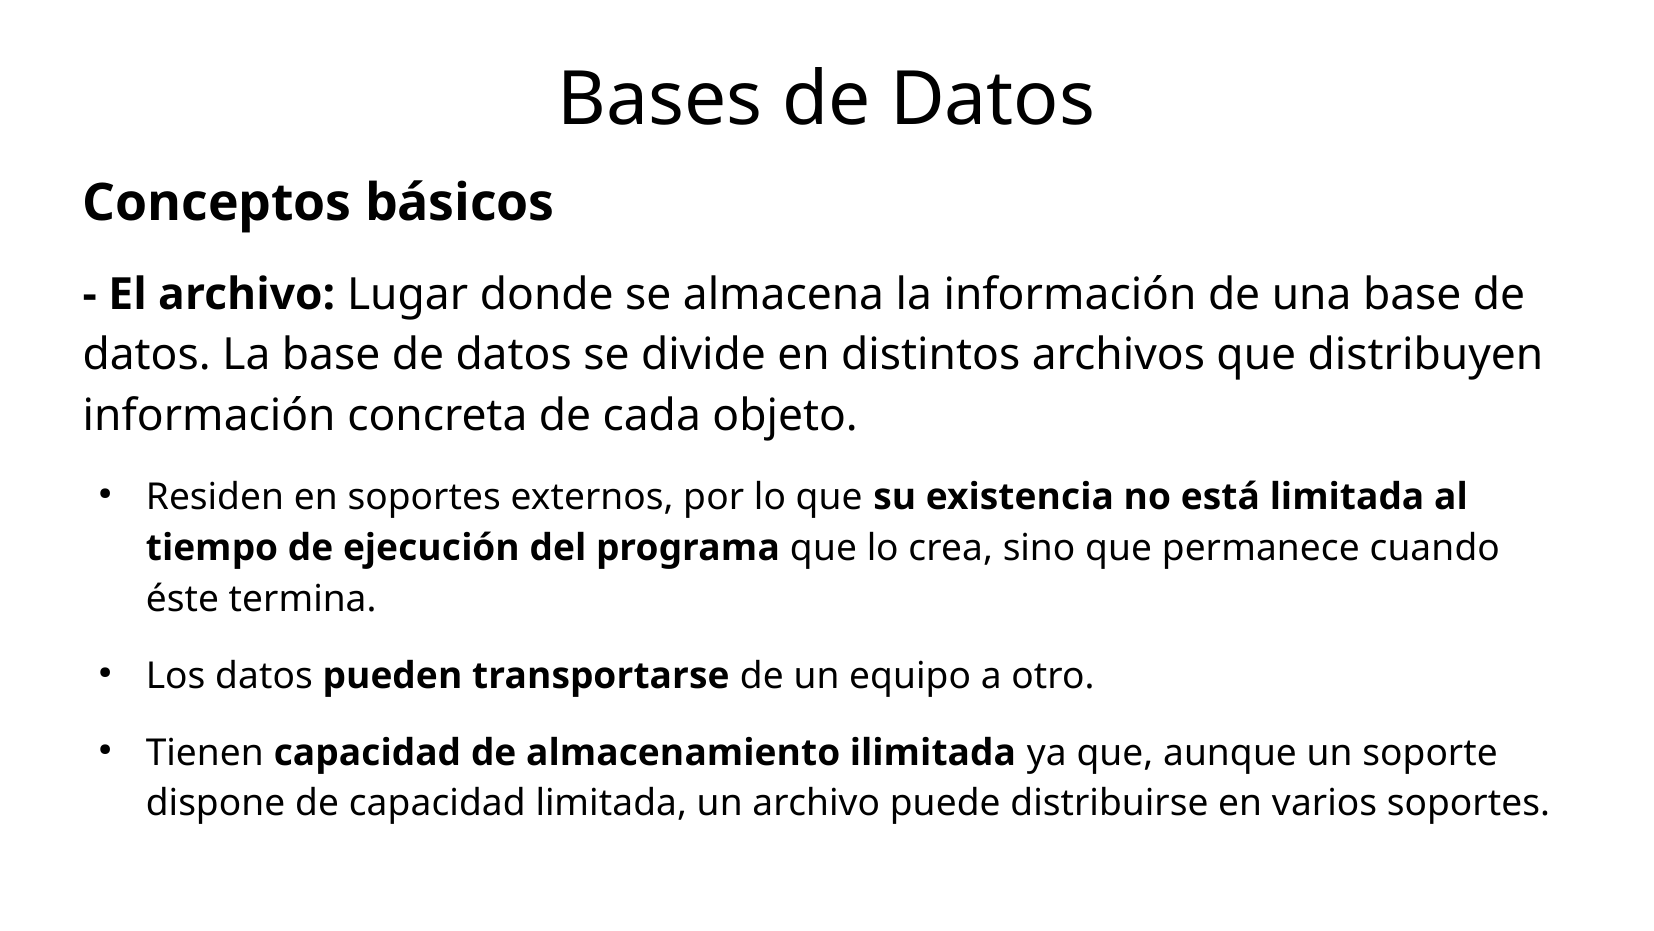

# Bases de Datos
Conceptos básicos
- El archivo: Lugar donde se almacena la información de una base de datos. La base de datos se divide en distintos archivos que distribuyen información concreta de cada objeto.
Residen en soportes externos, por lo que su existencia no está limitada al tiempo de ejecución del programa que lo crea, sino que permanece cuando éste termina.
Los datos pueden transportarse de un equipo a otro.
Tienen capacidad de almacenamiento ilimitada ya que, aunque un soporte dispone de capacidad limitada, un archivo puede distribuirse en varios soportes.